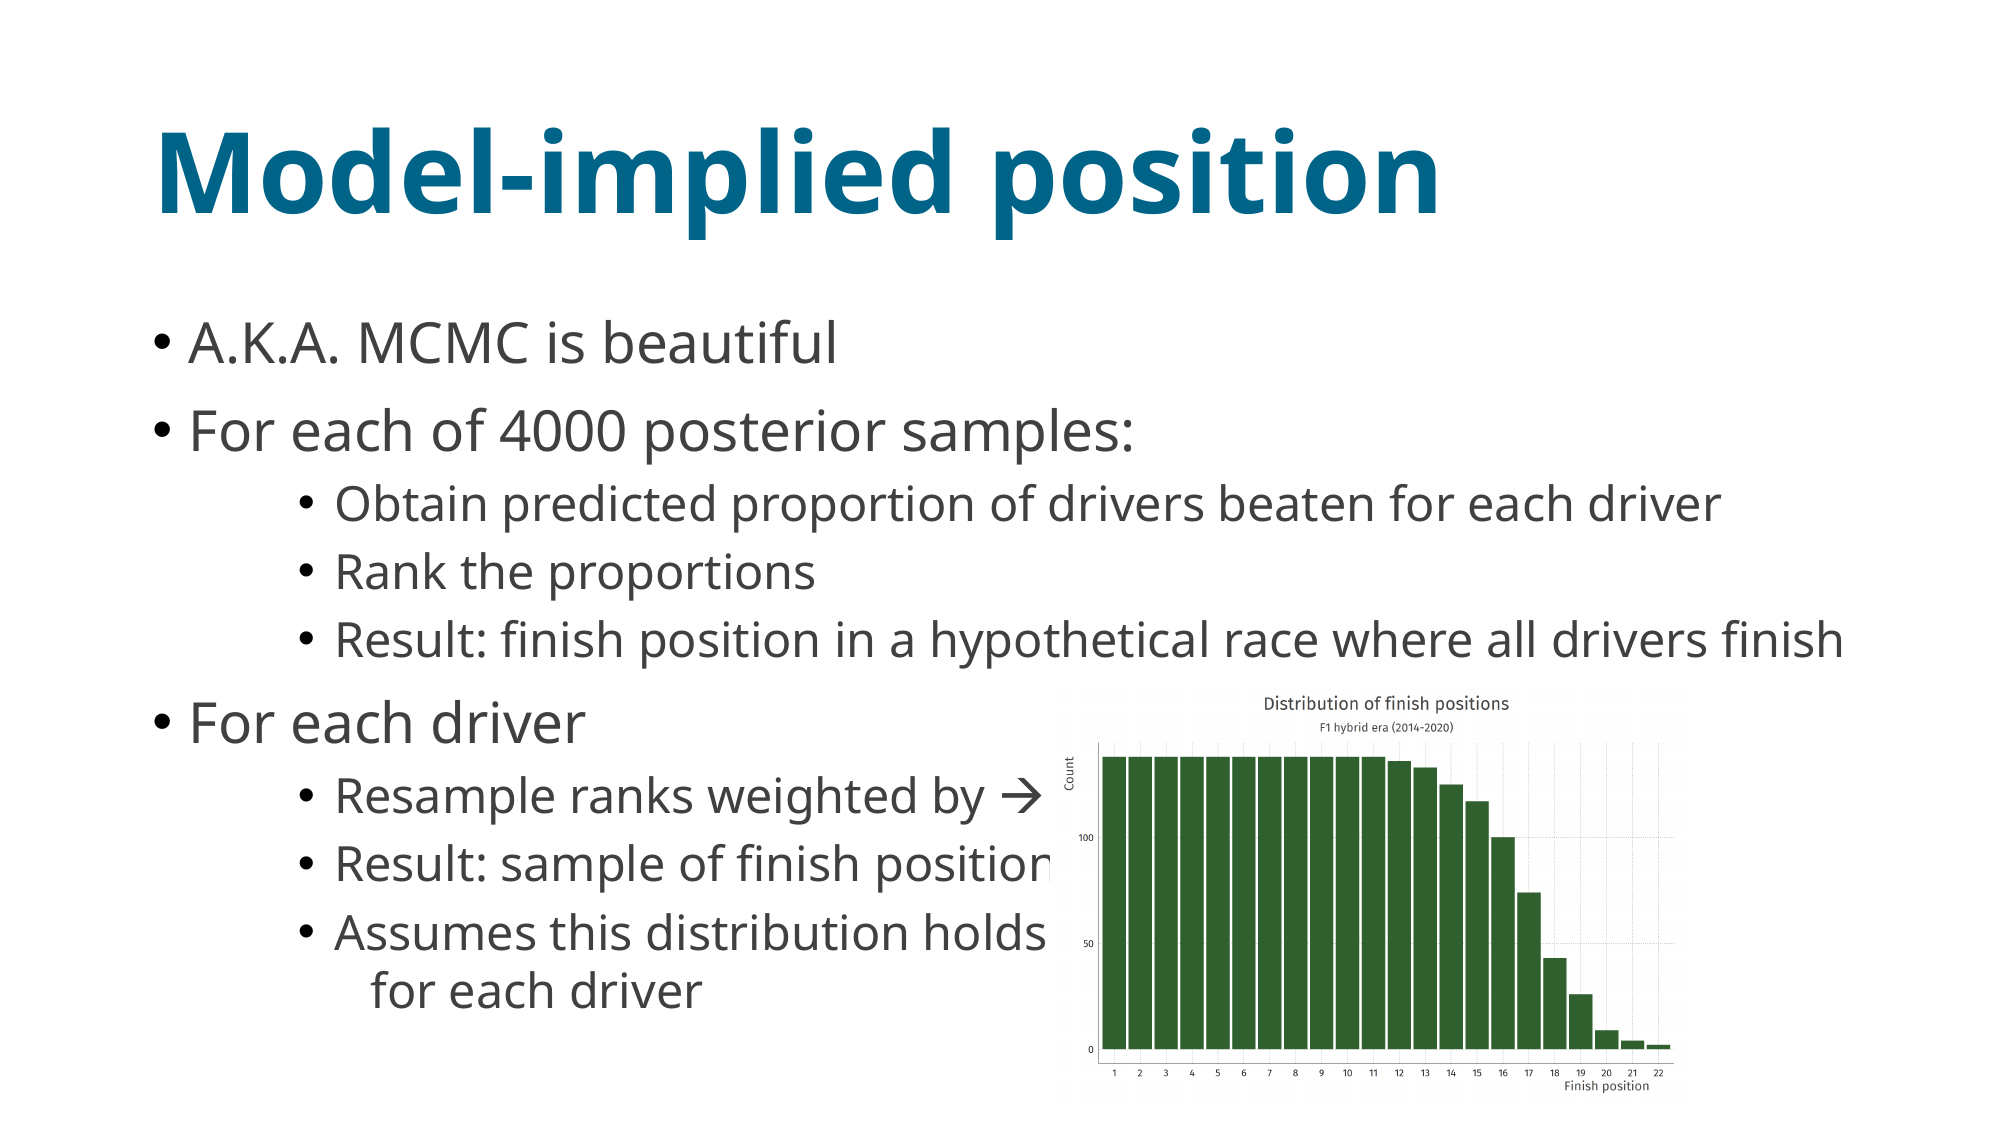

# Model-implied position
A.K.A. MCMC is beautiful
For each of 4000 posterior samples:
Obtain predicted proportion of drivers beaten for each driver
Rank the proportions
Result: finish position in a hypothetical race where all drivers finish
For each driver
Resample ranks weighted by 
Result: sample of finish position
Assumes this distribution holds
for each driver